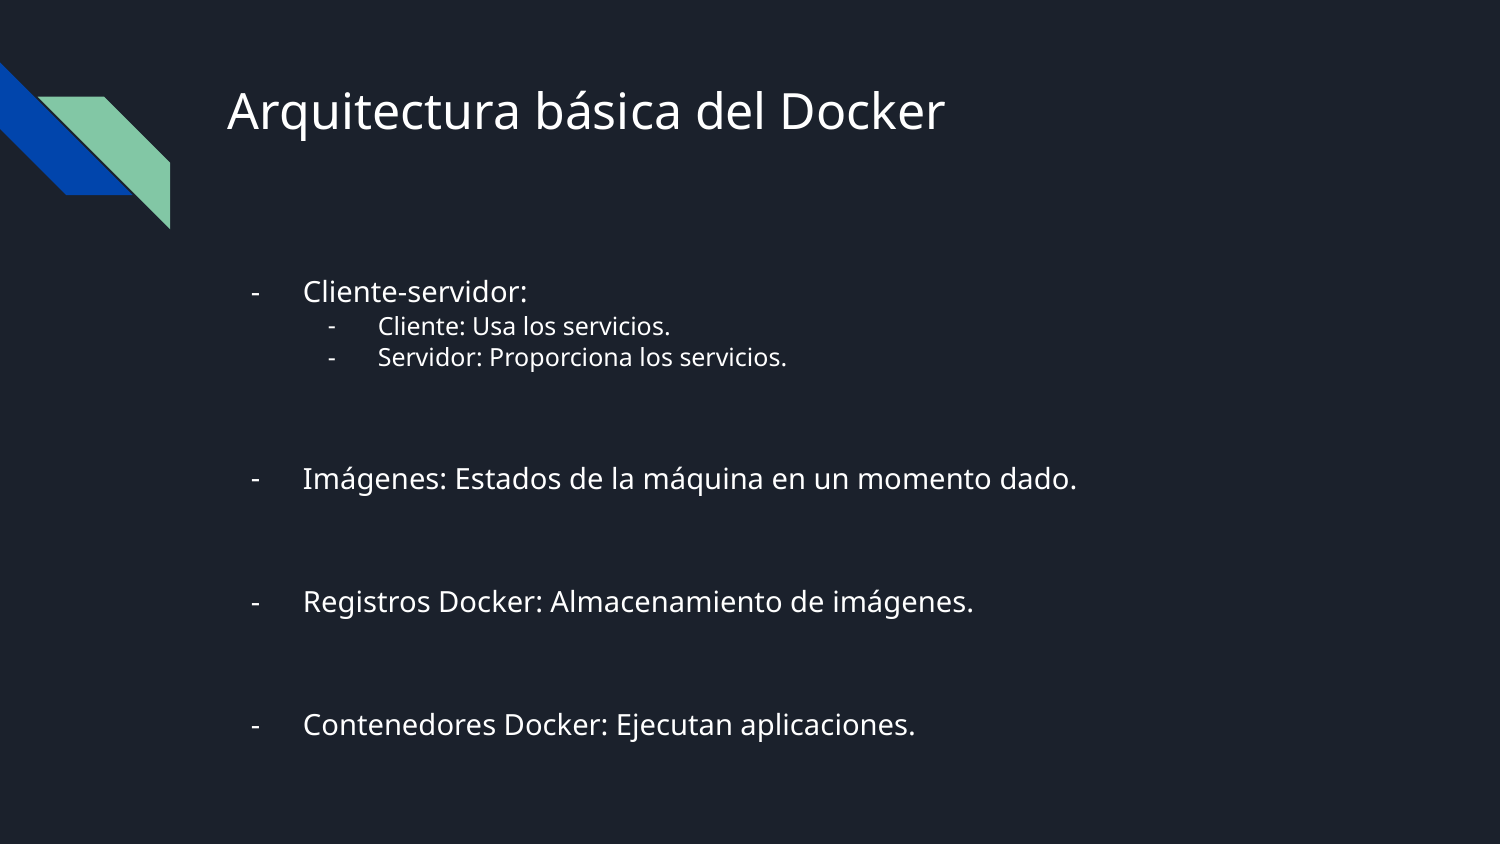

# Arquitectura básica del Docker
Cliente-servidor:
Cliente: Usa los servicios.
Servidor: Proporciona los servicios.
Imágenes: Estados de la máquina en un momento dado.
Registros Docker: Almacenamiento de imágenes.
Contenedores Docker: Ejecutan aplicaciones.